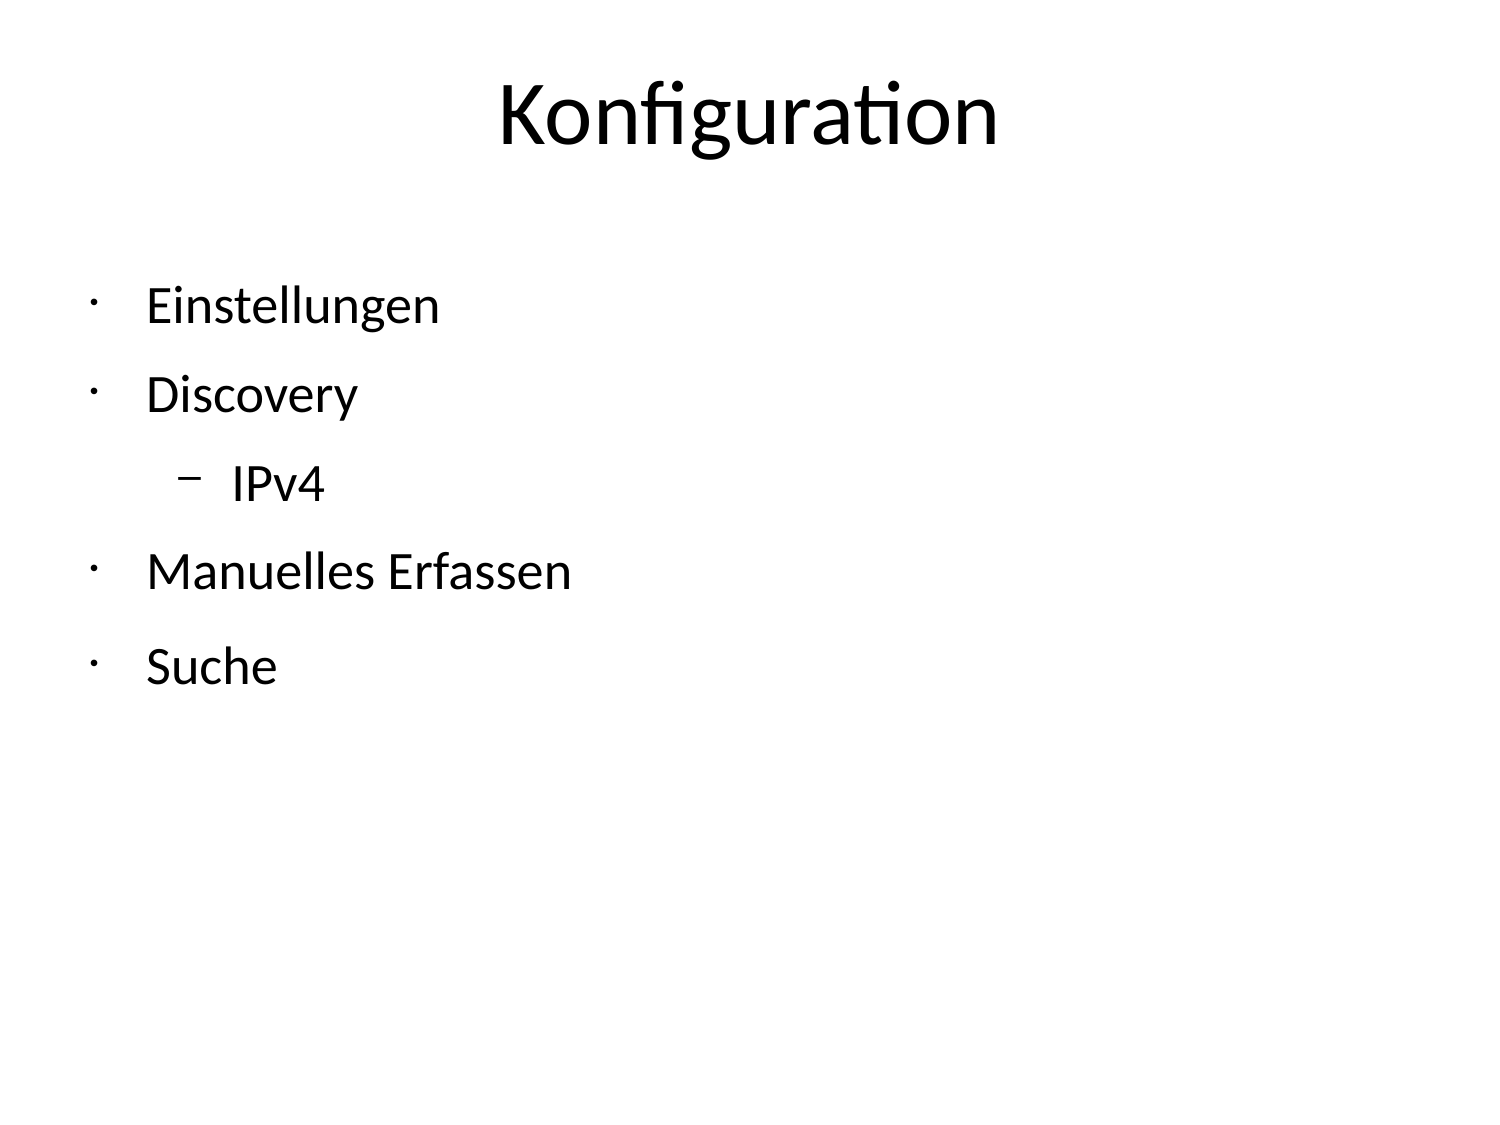

# Konfiguration
Einstellungen
Discovery
IPv4
Manuelles Erfassen
Suche